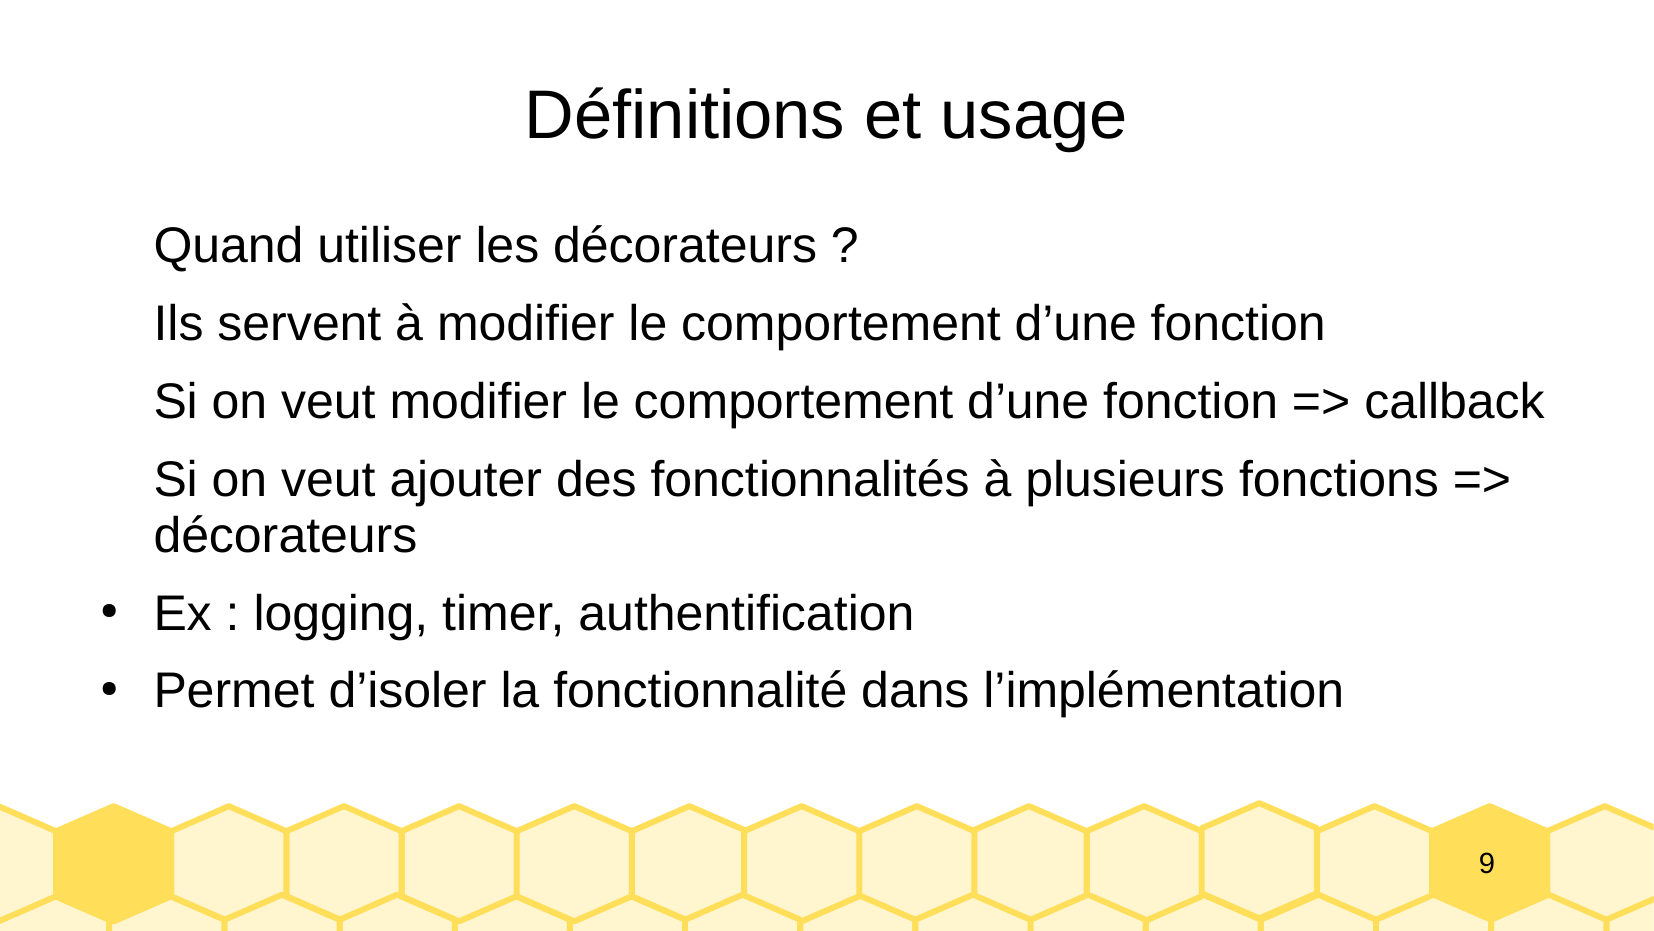

# Définitions et usage
Quand utiliser les décorateurs ?
Ils servent à modifier le comportement d’une fonction
Si on veut modifier le comportement d’une fonction => callback
Si on veut ajouter des fonctionnalités à plusieurs fonctions => décorateurs
Ex : logging, timer, authentification
Permet d’isoler la fonctionnalité dans l’implémentation